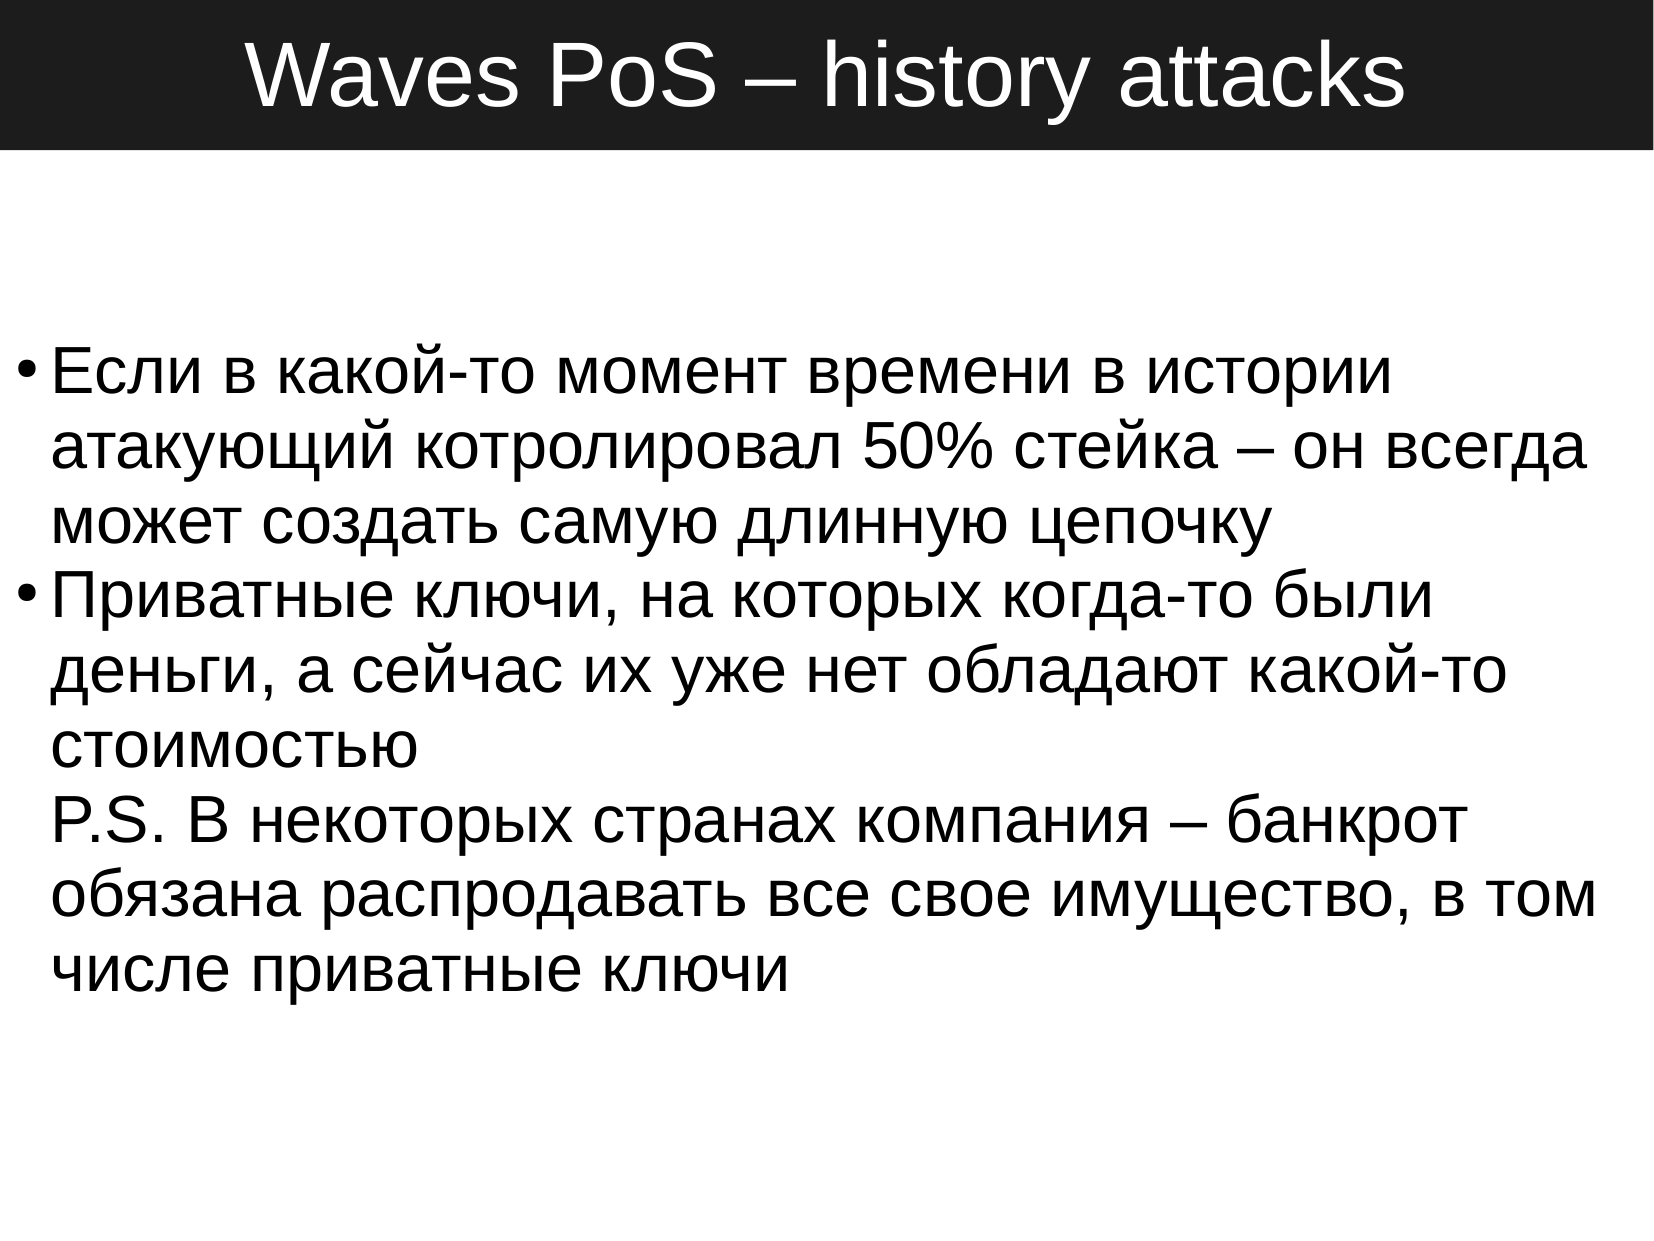

# Waves PoS – history attacks
Если в какой-то момент времени в истории атакующий котролировал 50% стейка – он всегда может создать самую длинную цепочку
Приватные ключи, на которых когда-то были деньги, а сейчас их уже нет обладают какой-то стоимостью
P.S. В некоторых странах компания – банкрот обязана распродавать все свое имущество, в том числе приватные ключи